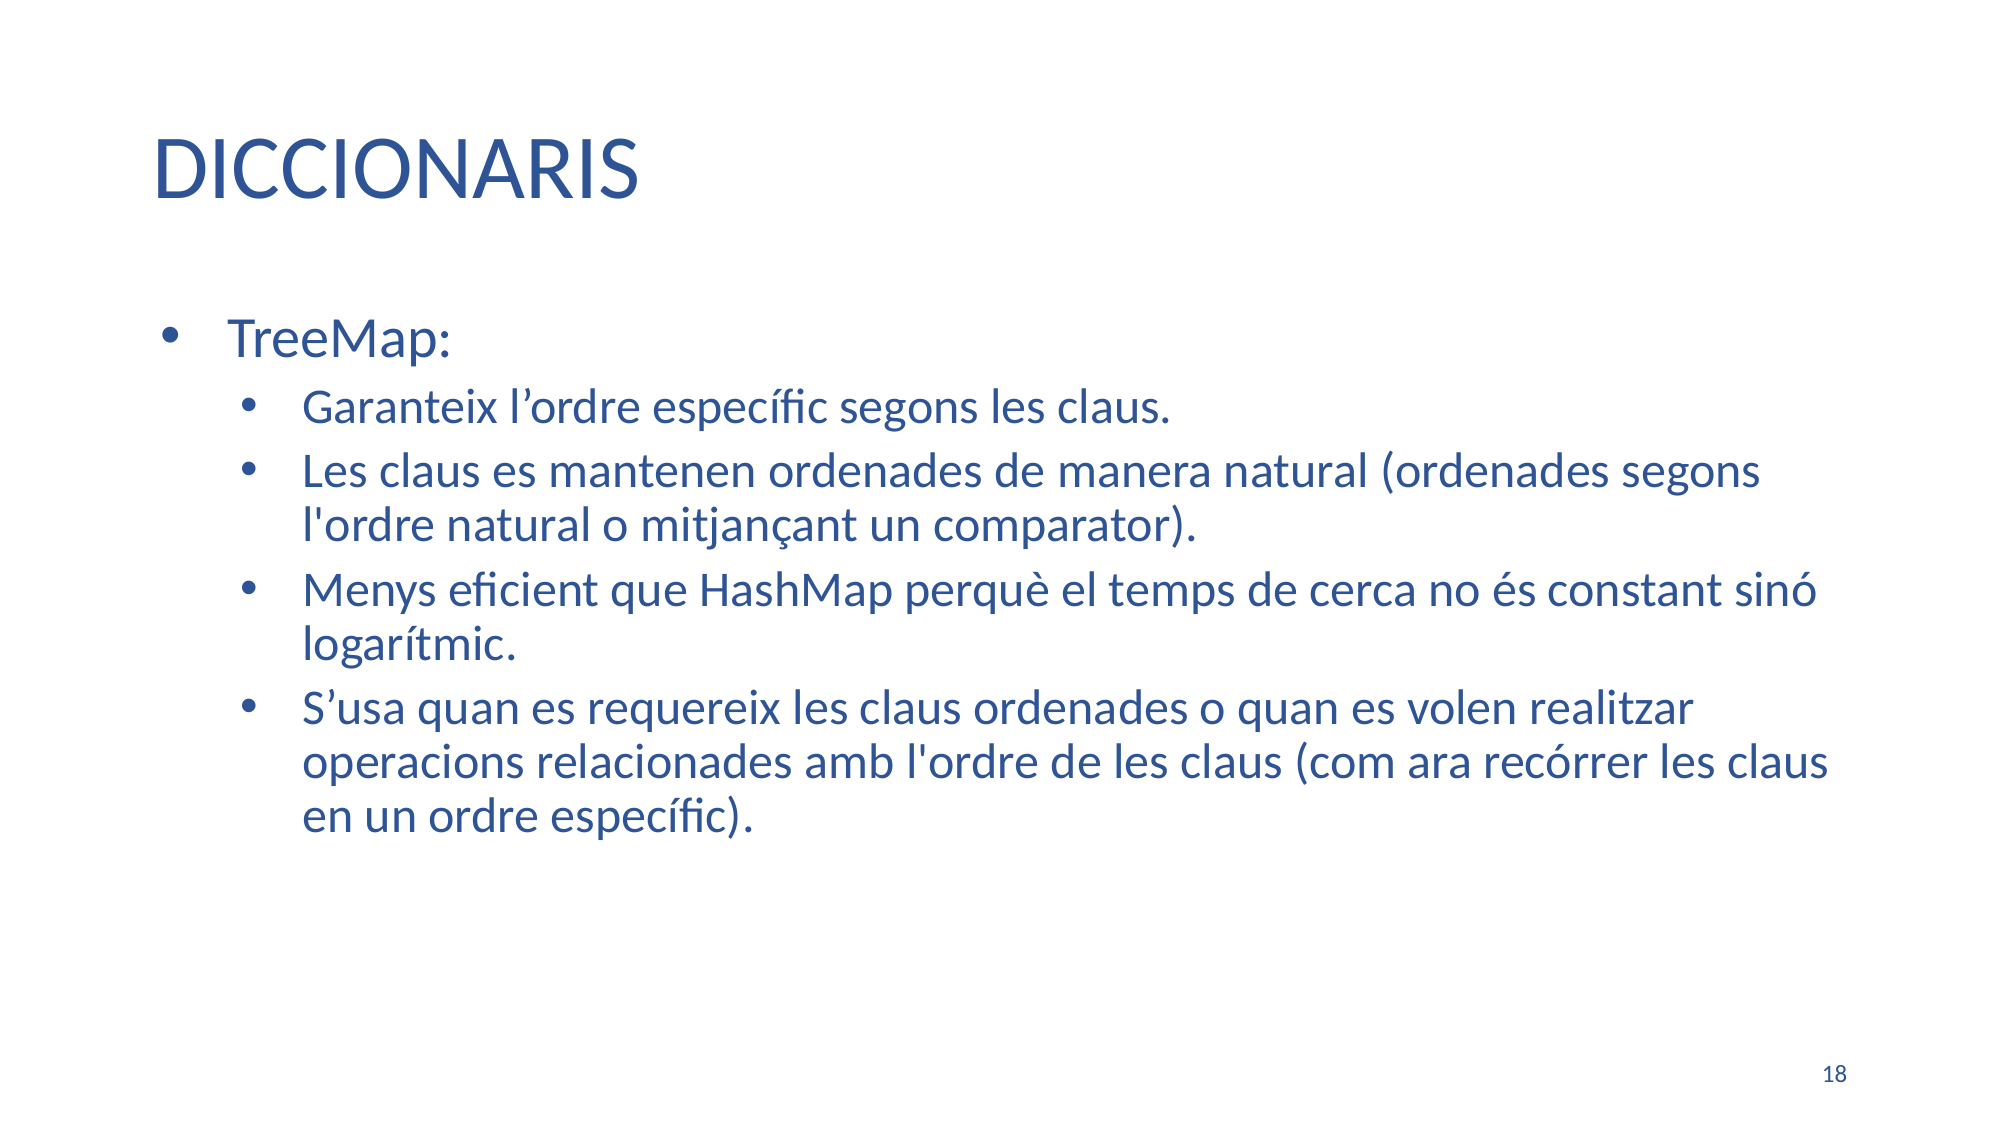

# DICCIONARIS
TreeMap:
Garanteix l’ordre específic segons les claus.
Les claus es mantenen ordenades de manera natural (ordenades segons l'ordre natural o mitjançant un comparator).
Menys eficient que HashMap perquè el temps de cerca no és constant sinó logarítmic.
S’usa quan es requereix les claus ordenades o quan es volen realitzar operacions relacionades amb l'ordre de les claus (com ara recórrer les claus en un ordre específic).